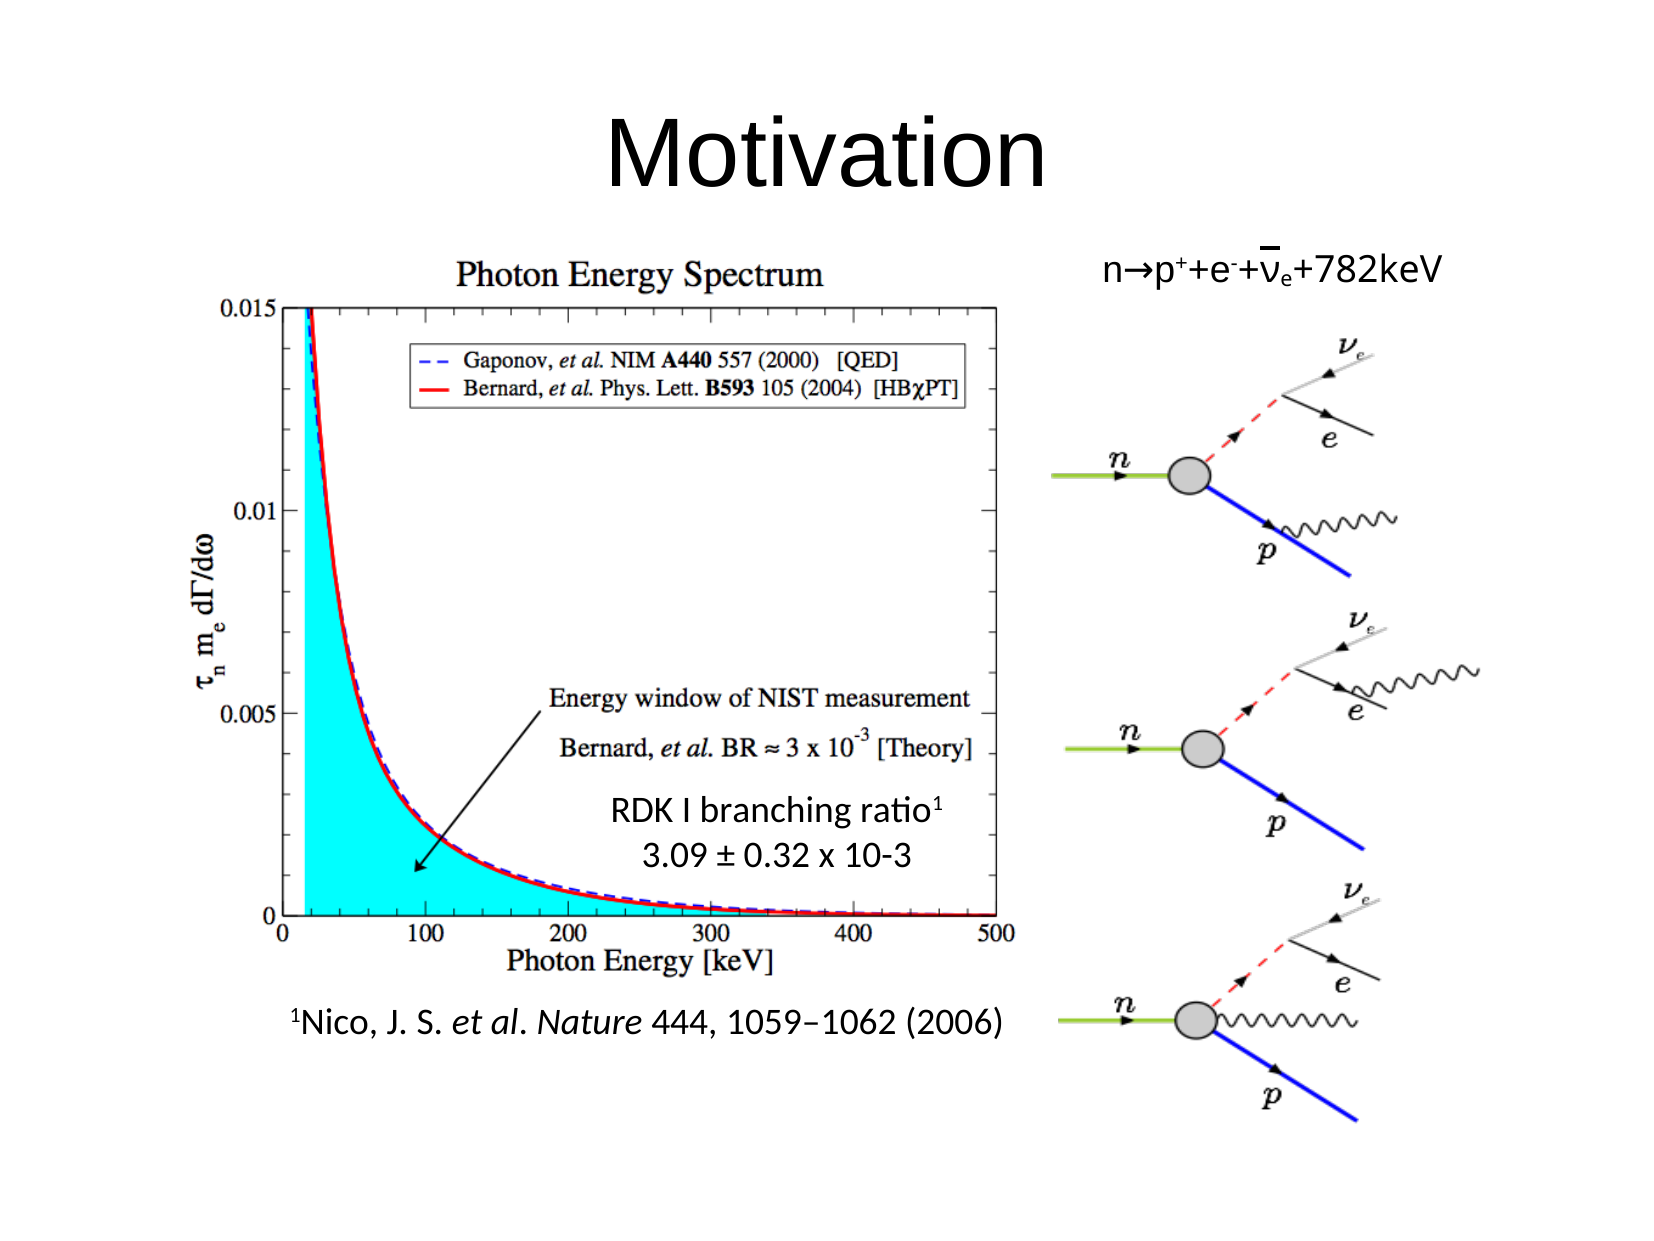

# Motivation
n→p++e-+νe+782keV
RDK I branching ratio1
3.09 ± 0.32 x 10-3
1Nico, J. S. et al. Nature 444, 1059–1062 (2006)